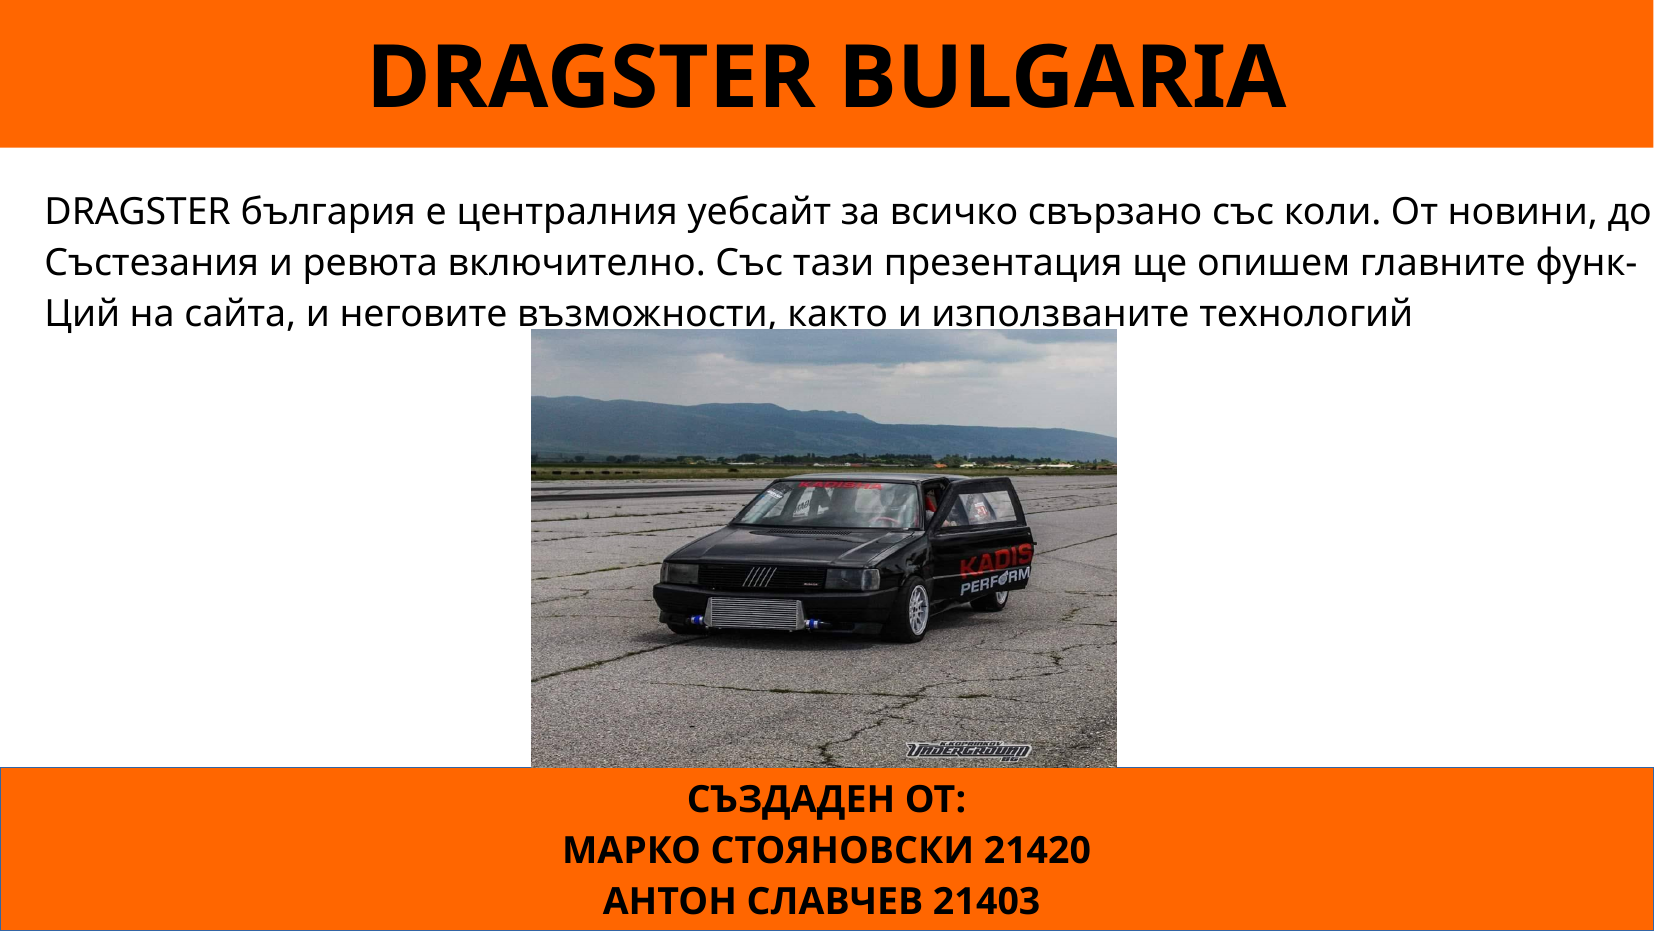

DRAGSTER BULGARIA
DRAGSTER българия е централния уебсайт за всичко свързано със коли. От новини, до
Състезания и ревюта включително. Със тази презентация ще опишем главните функ-
Ций на сайта, и неговите възможности, както и използваните технологий
СЪЗДАДЕН ОТ:
МАРКО СТОЯНОВСКИ 21420
АНТОН СЛАВЧЕВ 21403